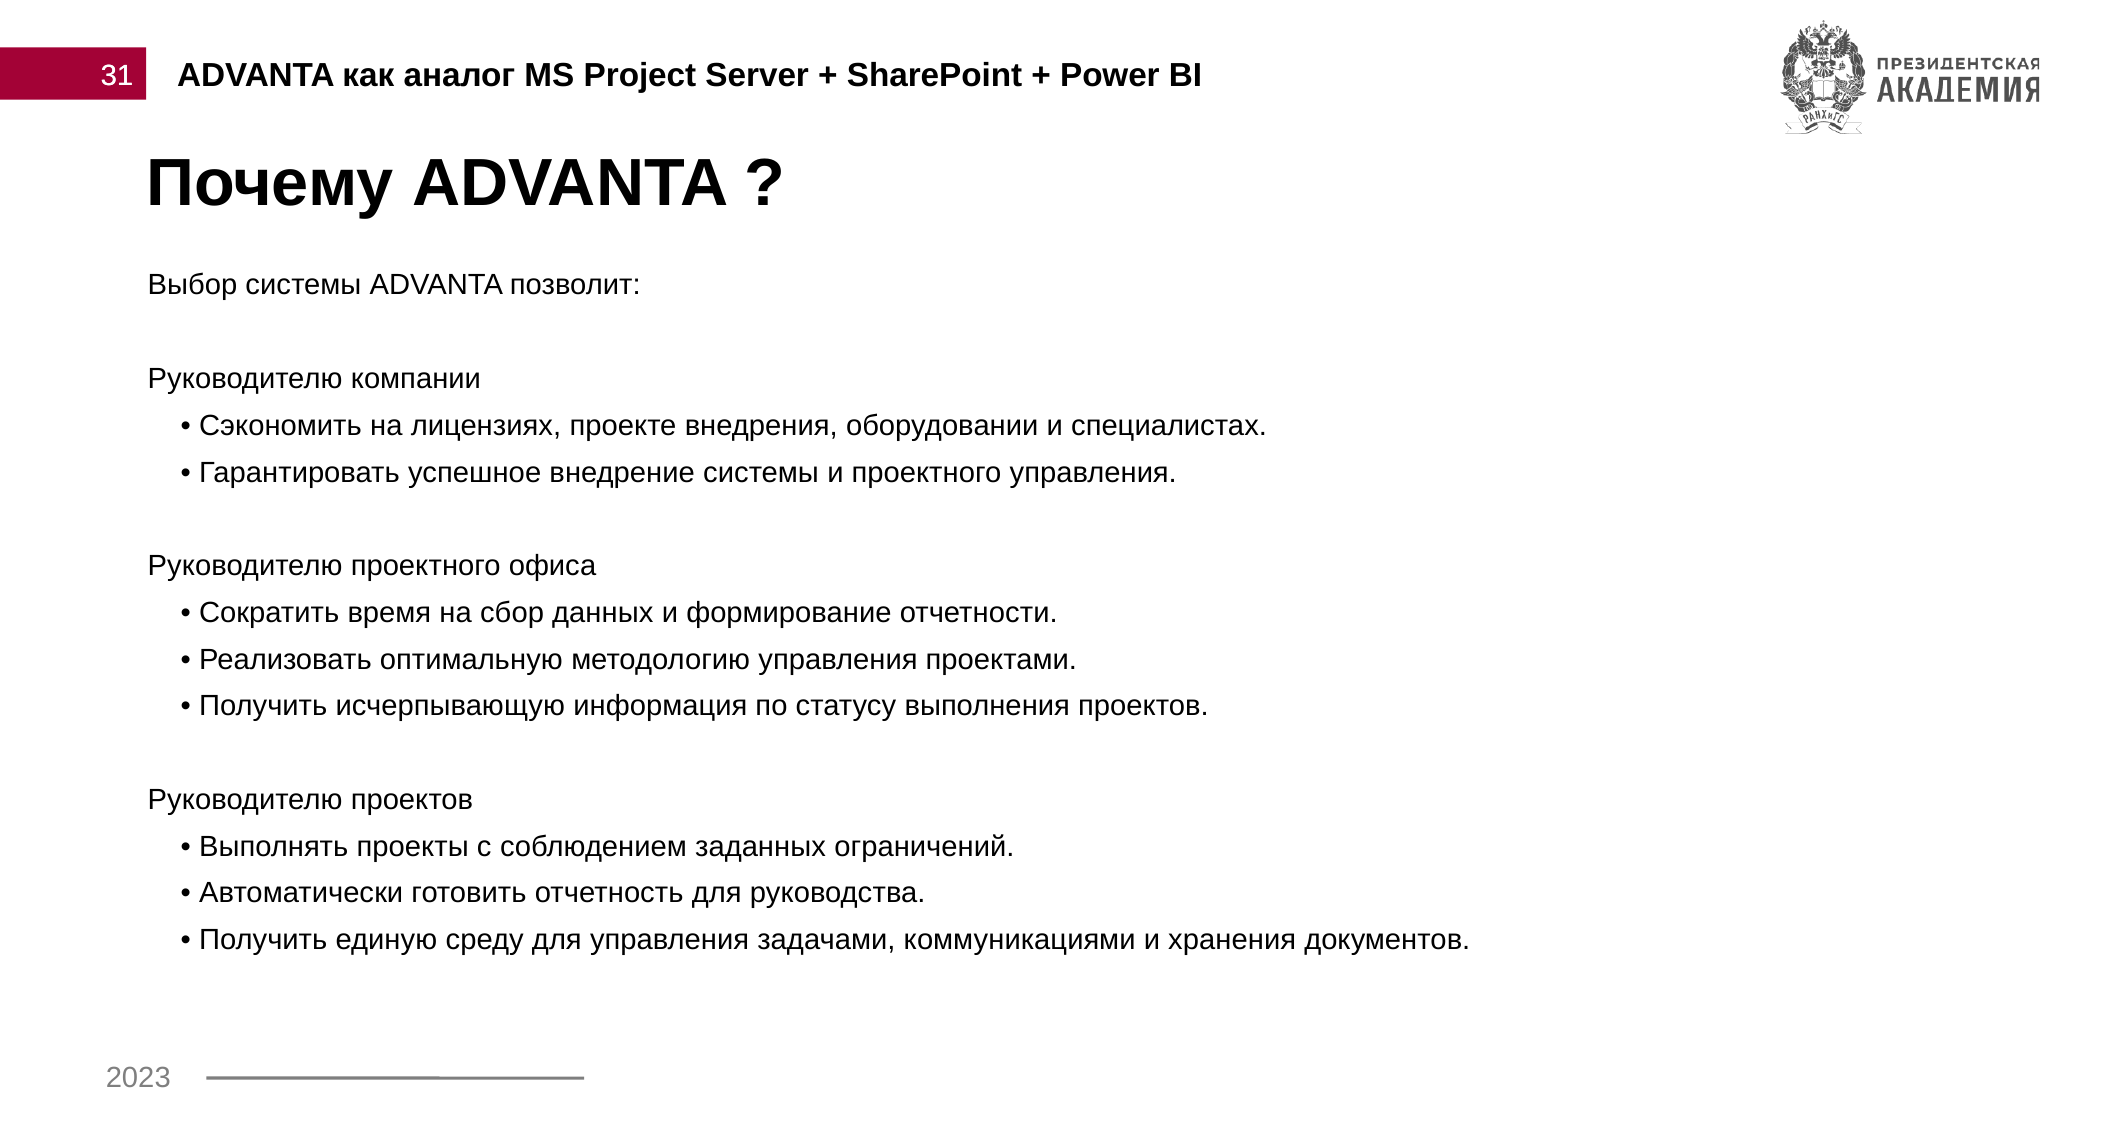

ADVANTA как аналог MS Project Server + SharePoint + Power BI
# Почему ADVANTA ?
Выбор системы ADVANTA позволит:
Руководителю компании
 • Сэкономить на лицензиях, проекте внедрения, оборудовании и специалистах.
 • Гарантировать успешное внедрение системы и проектного управления.
Руководителю проектного офиса
 • Сократить время на сбор данных и формирование отчетности.
 • Реализовать оптимальную методологию управления проектами.
 • Получить исчерпывающую информация по статусу выполнения проектов.
Руководителю проектов
 • Выполнять проекты с соблюдением заданных ограничений.
 • Автоматически готовить отчетность для руководства.
 • Получить единую среду для управления задачами, коммуникациями и хранения документов.